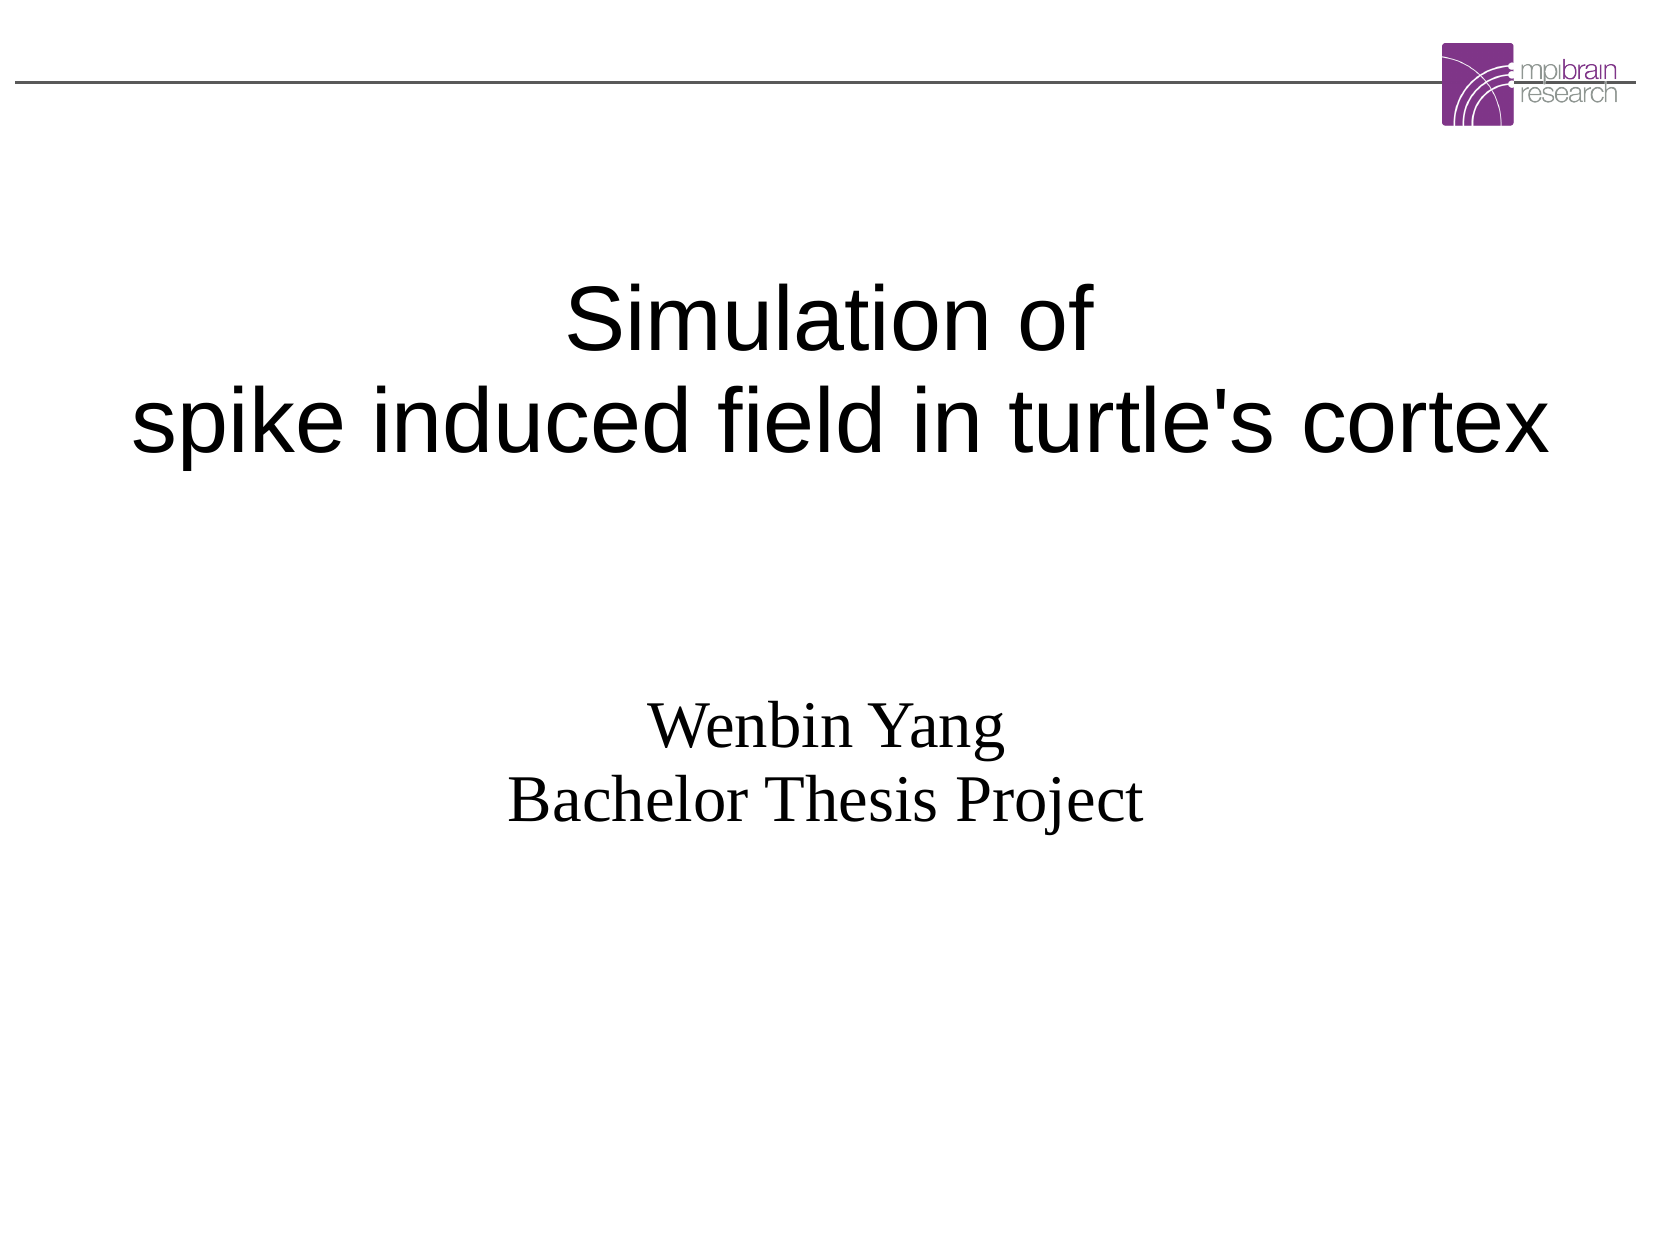

Simulation of
spike induced field in turtle's cortex
Wenbin Yang
Bachelor Thesis Project